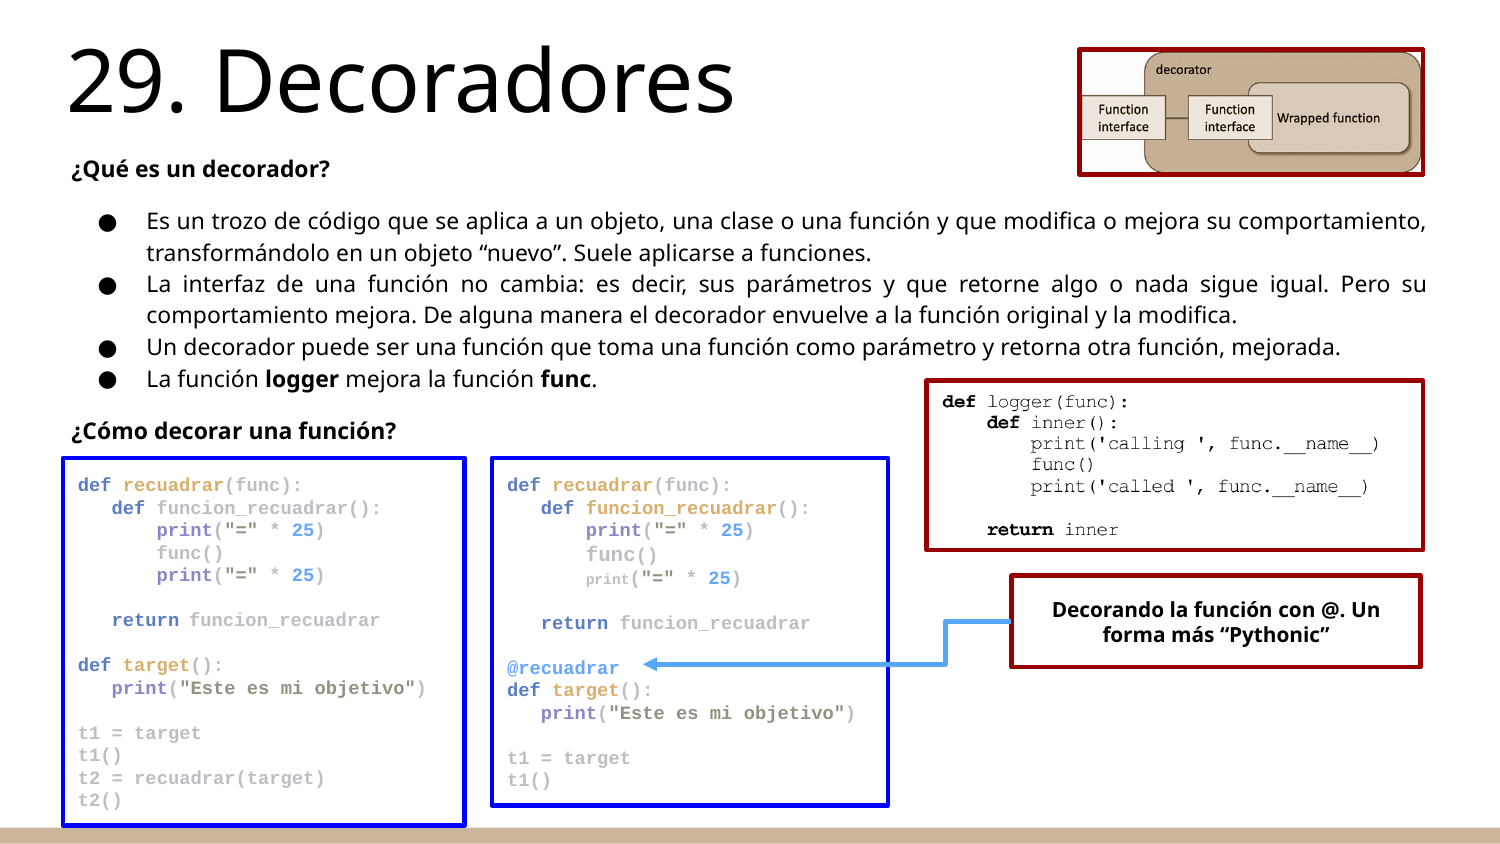

# 29. Decoradores
¿Qué es un decorador?
Es un trozo de código que se aplica a un objeto, una clase o una función y que modifica o mejora su comportamiento, transformándolo en un objeto “nuevo”. Suele aplicarse a funciones.
La interfaz de una función no cambia: es decir, sus parámetros y que retorne algo o nada sigue igual. Pero su comportamiento mejora. De alguna manera el decorador envuelve a la función original y la modifica.
Un decorador puede ser una función que toma una función como parámetro y retorna otra función, mejorada.
La función logger mejora la función func.
¿Cómo decorar una función?
def recuadrar(func):
 def funcion_recuadrar():
 print("=" * 25)
 func()
 print("=" * 25)
 return funcion_recuadrar
def target():
 print("Este es mi objetivo")
t1 = target
t1()
t2 = recuadrar(target)
t2()
def recuadrar(func):
 def funcion_recuadrar():
 print("=" * 25)
 func()
 print("=" * 25)
 return funcion_recuadrar
@recuadrar
def target():
 print("Este es mi objetivo")
t1 = target
t1()
Decorando la función con @. Un forma más “Pythonic”